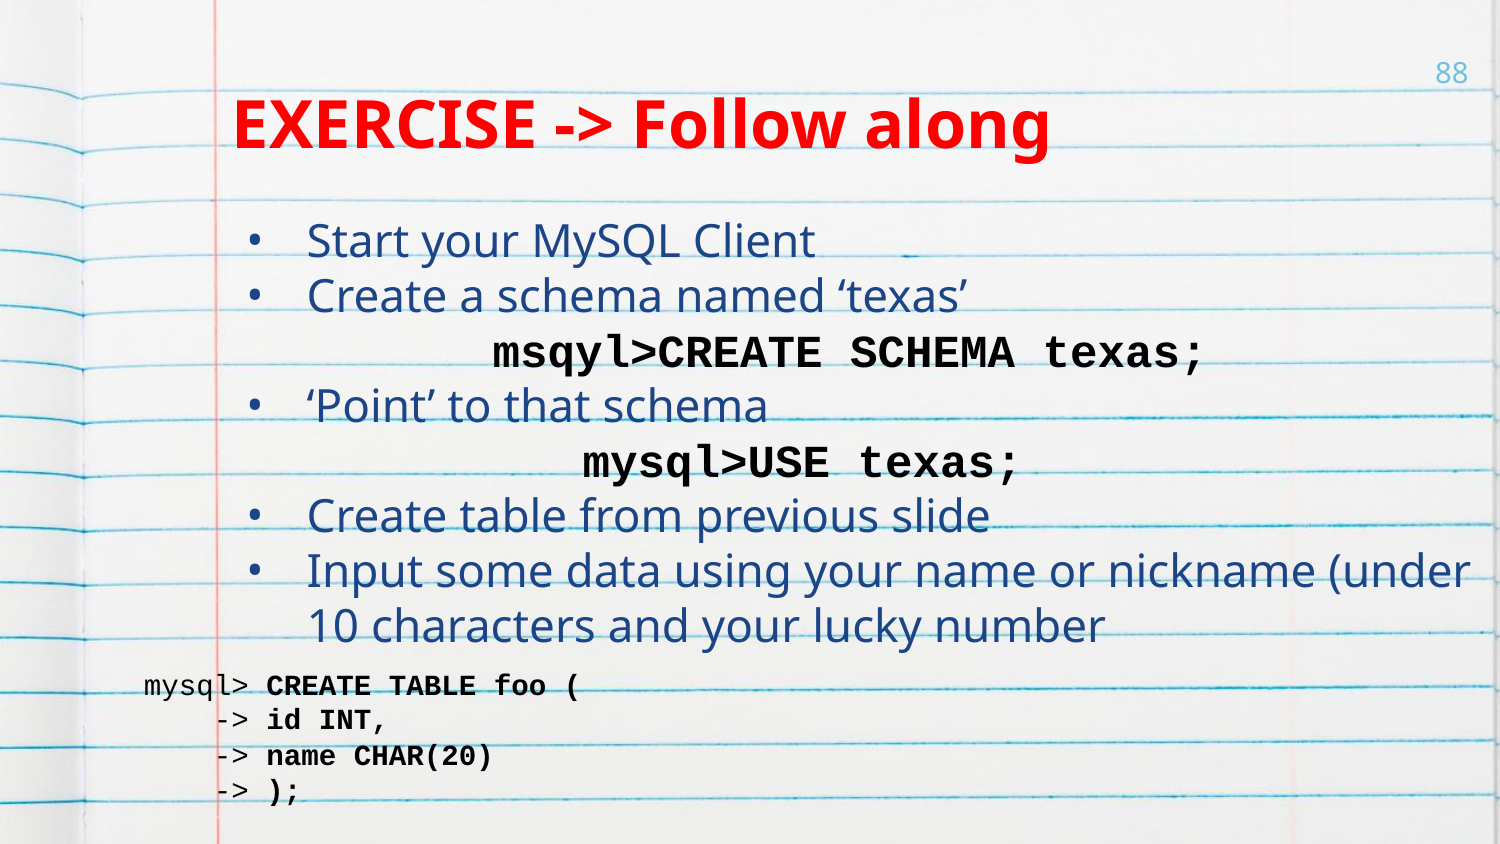

# EXERCISE -> Follow along
Start your MySQL Client
Create a schema named ‘texas’
		 msqyl>CREATE SCHEMA texas;
‘Point’ to that schema
 mysql>USE texas;
Create table from previous slide
Input some data using your name or nickname (under 10 characters and your lucky number
mysql> CREATE TABLE foo (
 -> id INT,
 -> name CHAR(20)
 -> );